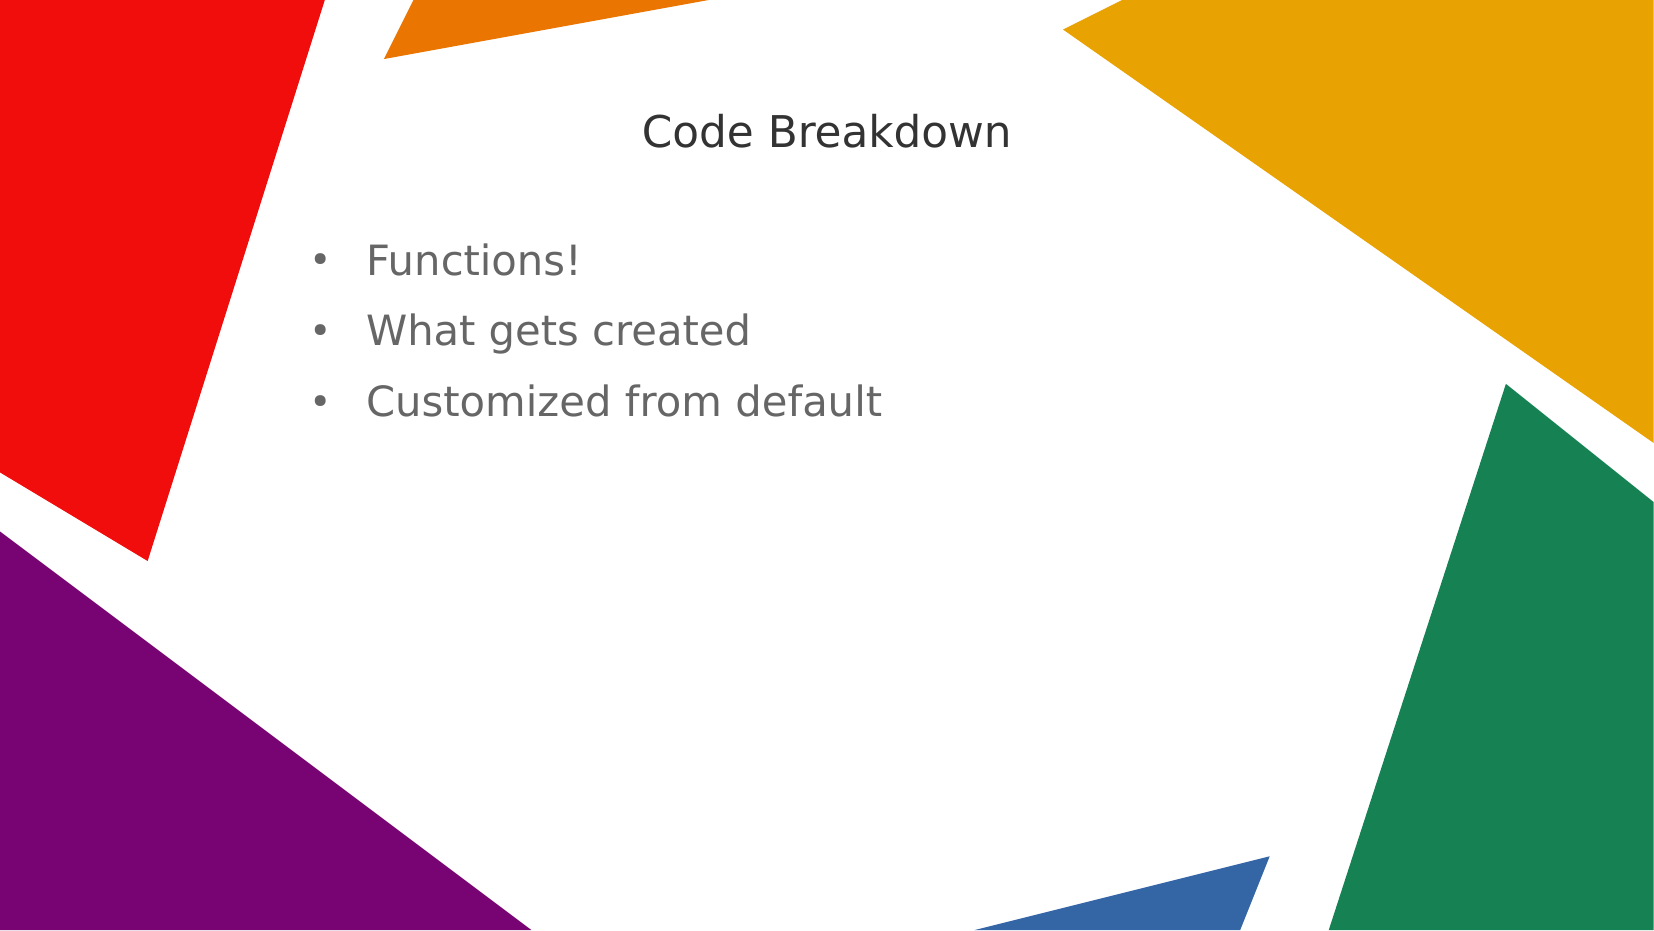

# Code Breakdown
Functions!
What gets created
Customized from default